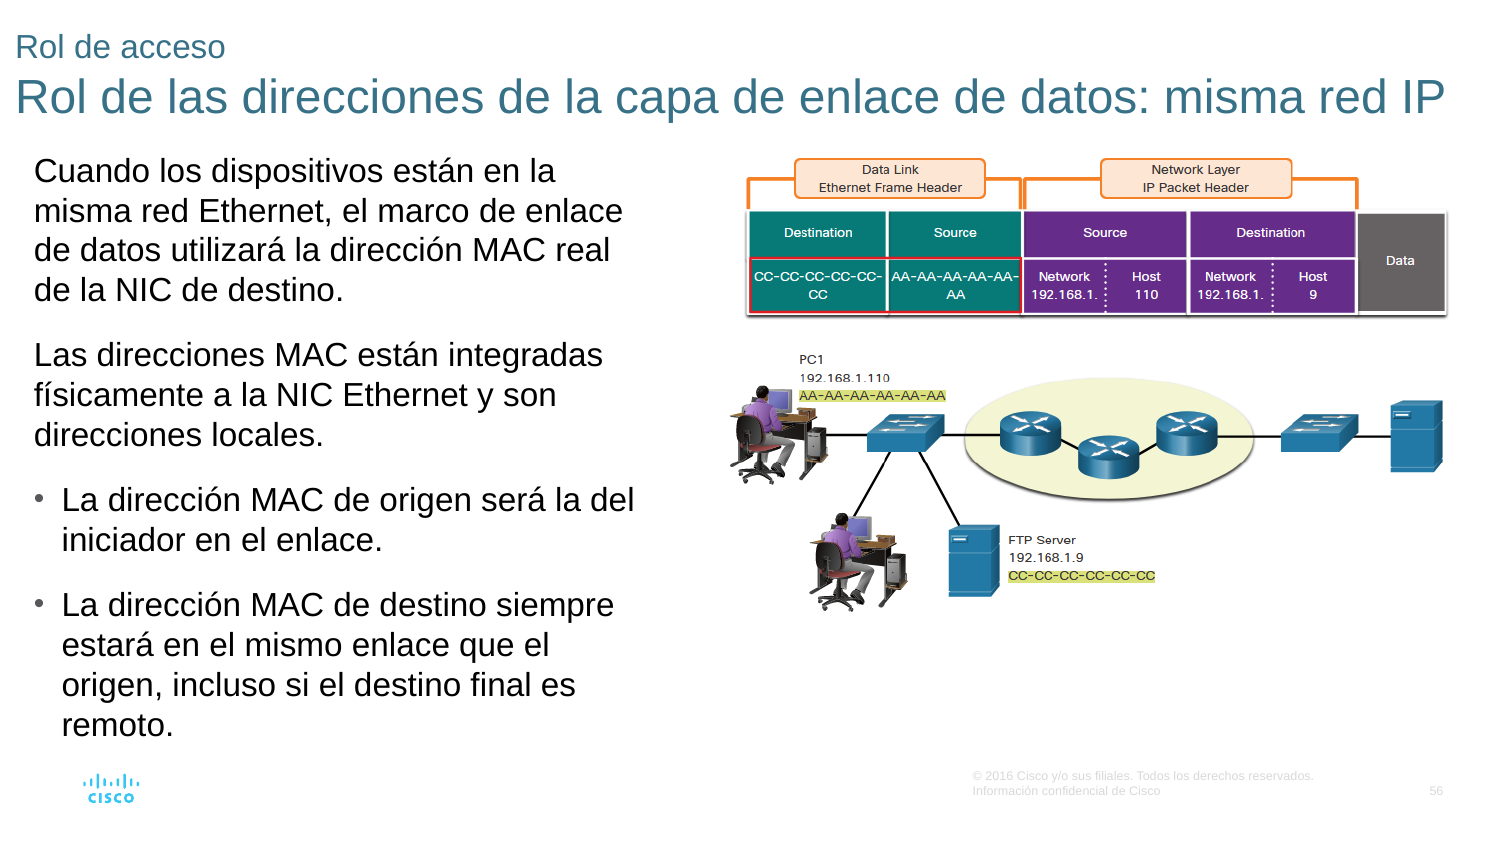

# Rol de acceso Rol de las direcciones de la capa de enlace de datos: misma red IP
Cuando los dispositivos están en la misma red Ethernet, el marco de enlace de datos utilizará la dirección MAC real de la NIC de destino.
Las direcciones MAC están integradas físicamente a la NIC Ethernet y son direcciones locales.
La dirección MAC de origen será la del iniciador en el enlace.
La dirección MAC de destino siempre estará en el mismo enlace que el origen, incluso si el destino final es remoto.